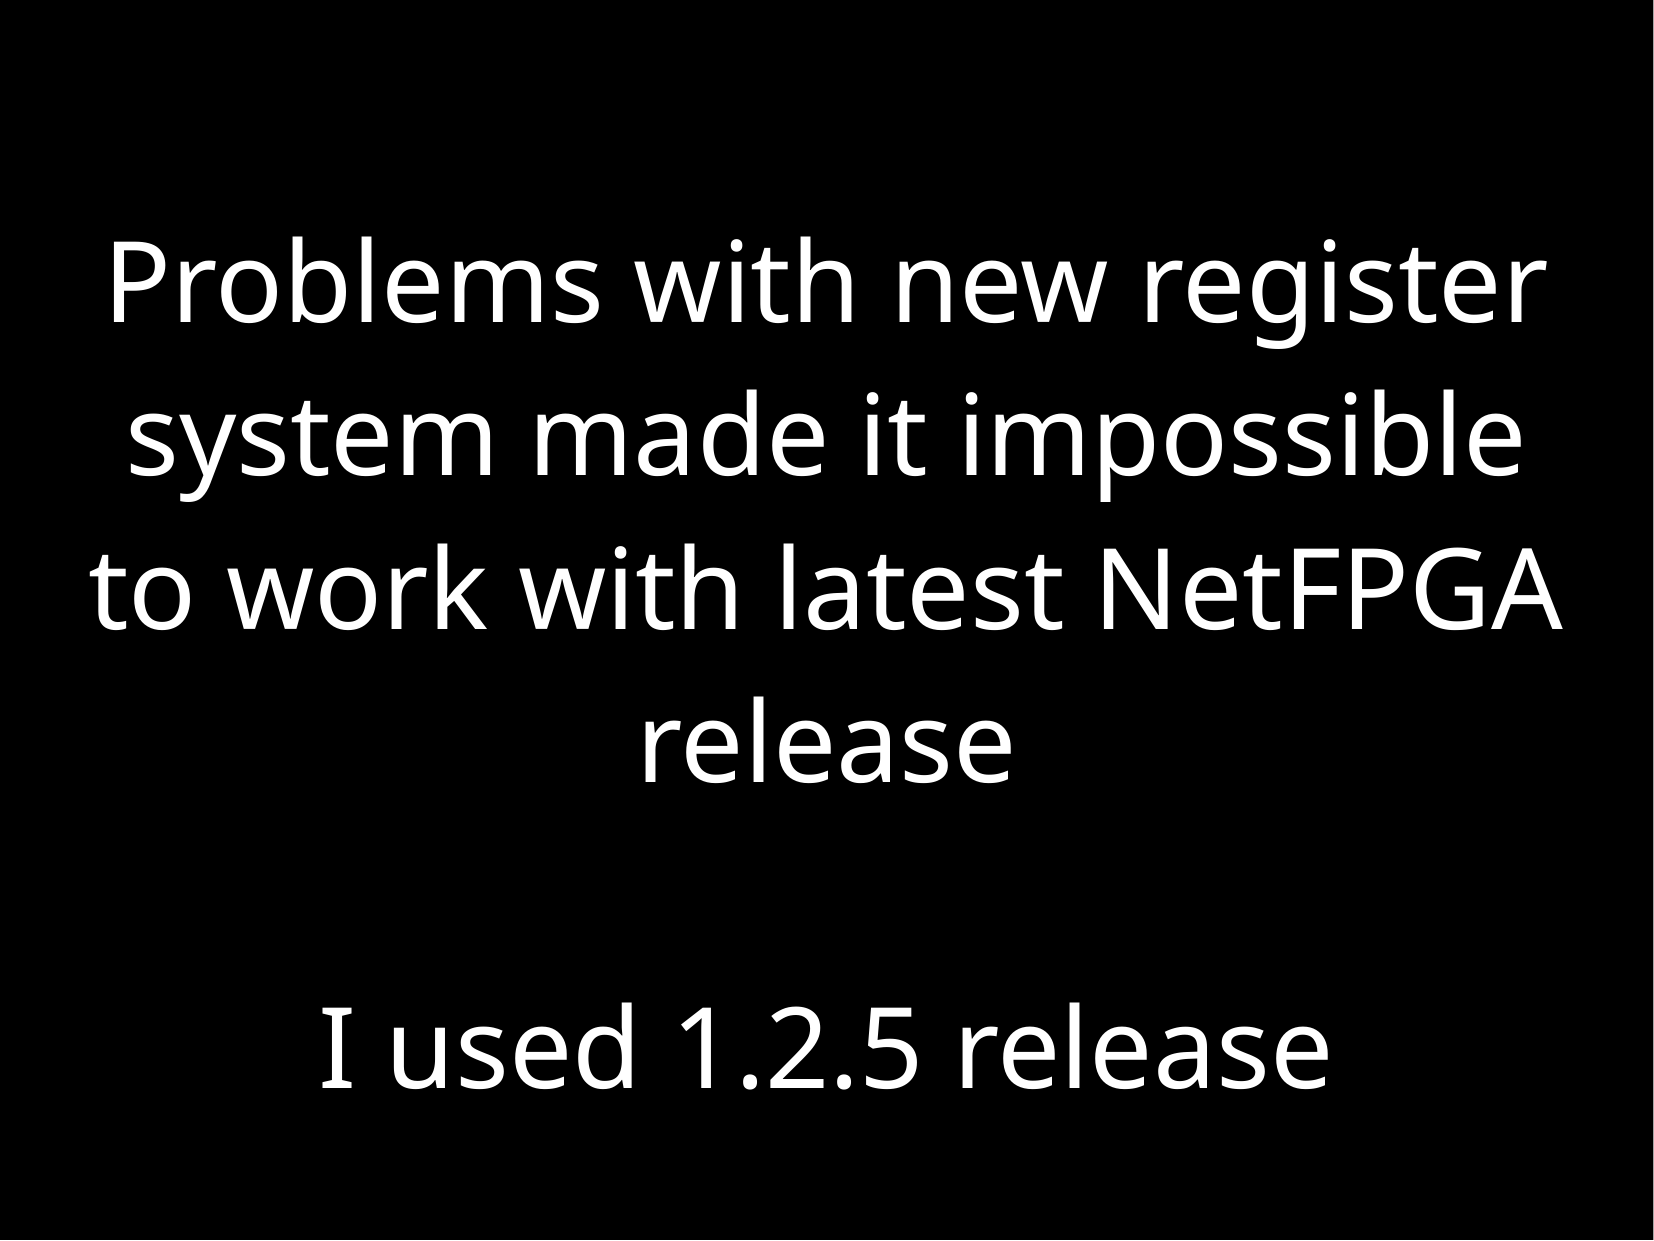

# Problems with new register system made it impossible to work with latest NetFPGA release
I used 1.2.5 release